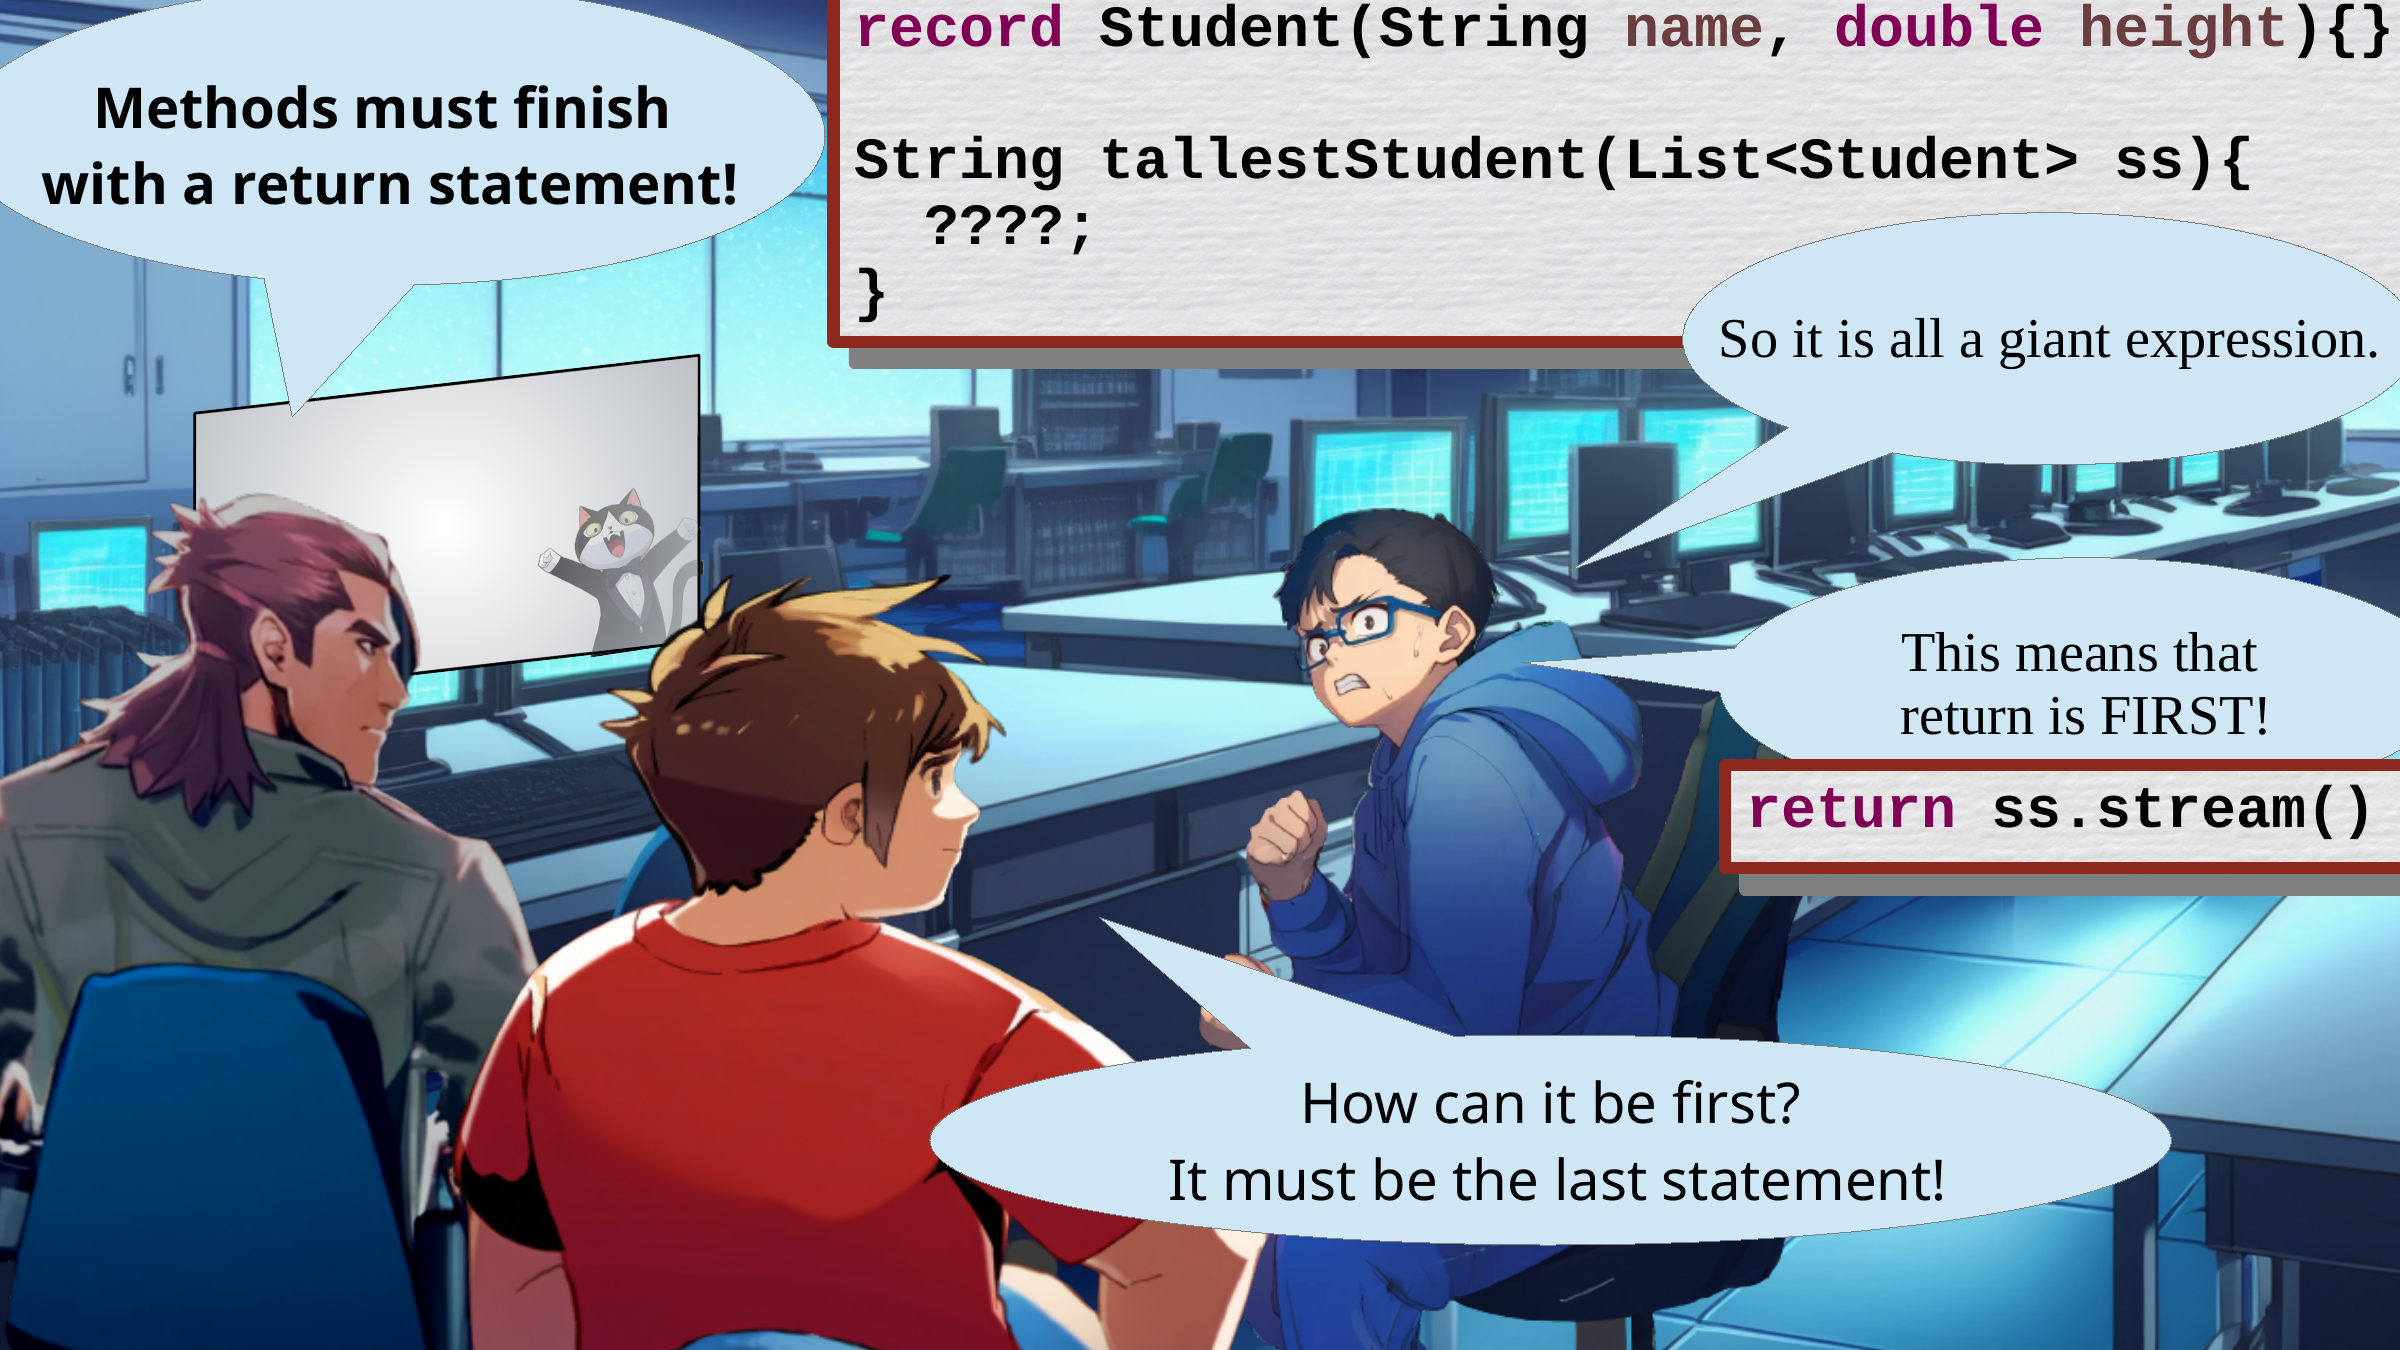

record Student(String name, double height){}
String tallestStudent(List<Student> ss){
 ????;
}
Methods must finish
with a return statement!
So it is all a giant expression.
This means that
return is FIRST!
return ss.stream()
How can it be first?
 It must be the last statement!